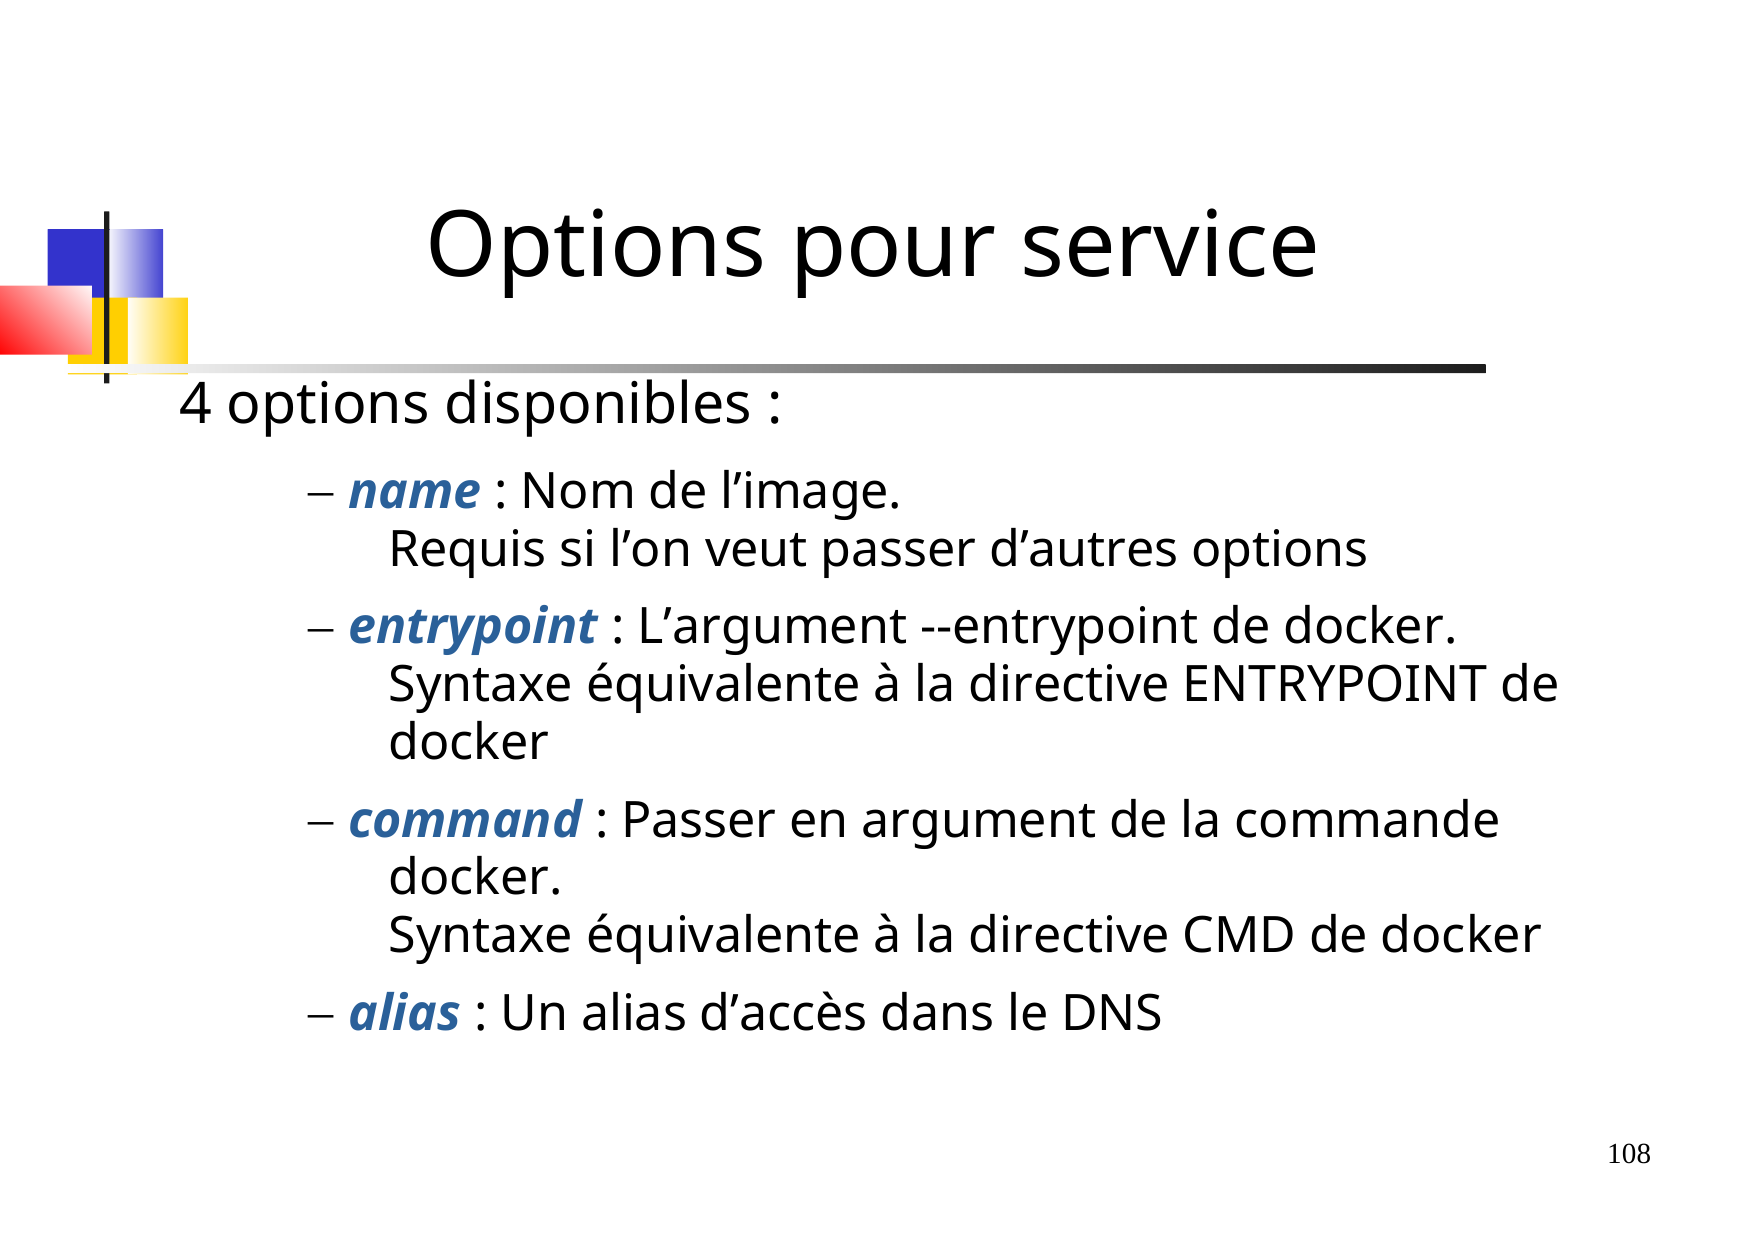

# Options pour service
4 options disponibles :
name : Nom de l’image.
Requis si l’on veut passer d’autres options
entrypoint : L’argument --entrypoint de docker.
Syntaxe équivalente à la directive ENTRYPOINT de docker
command : Passer en argument de la commande docker.
Syntaxe équivalente à la directive CMD de docker
alias : Un alias d’accès dans le DNS